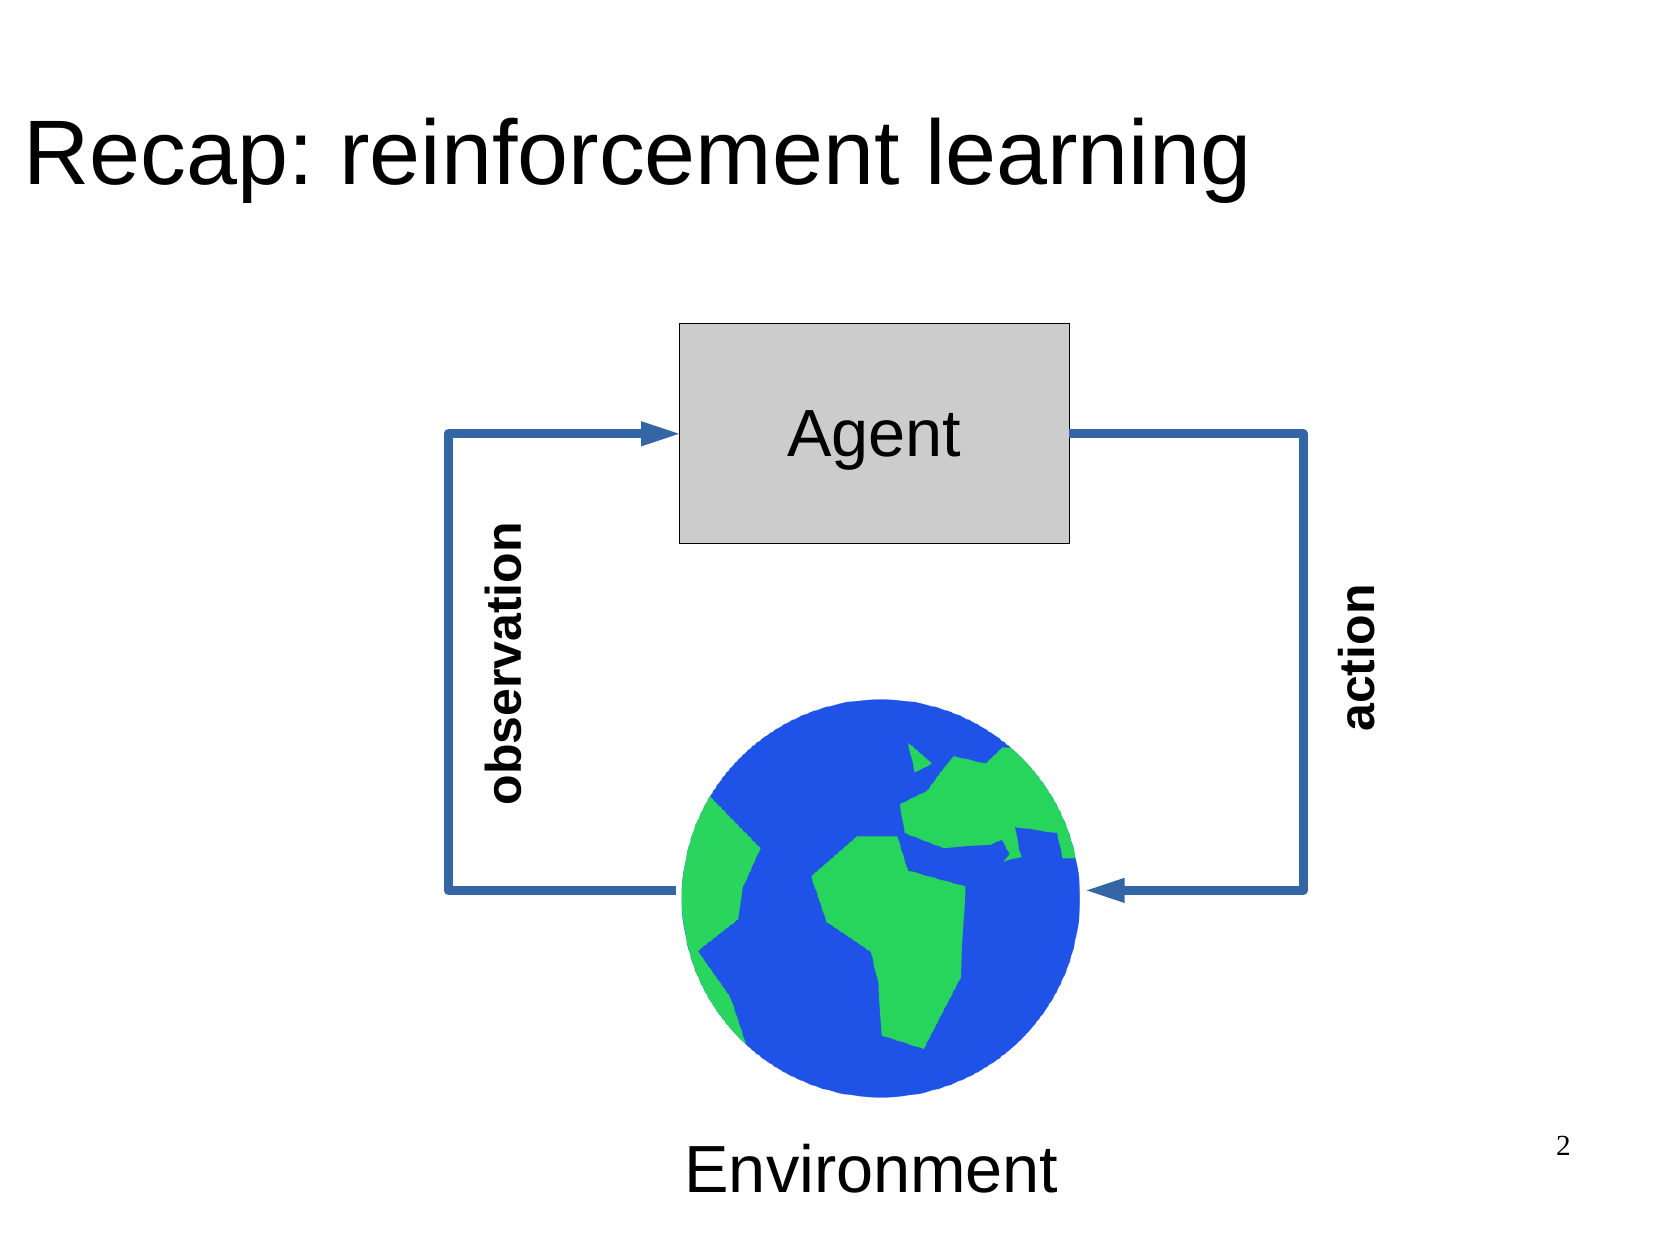

# Recap: reinforcement learning
Agent
action
observation
Environment
2